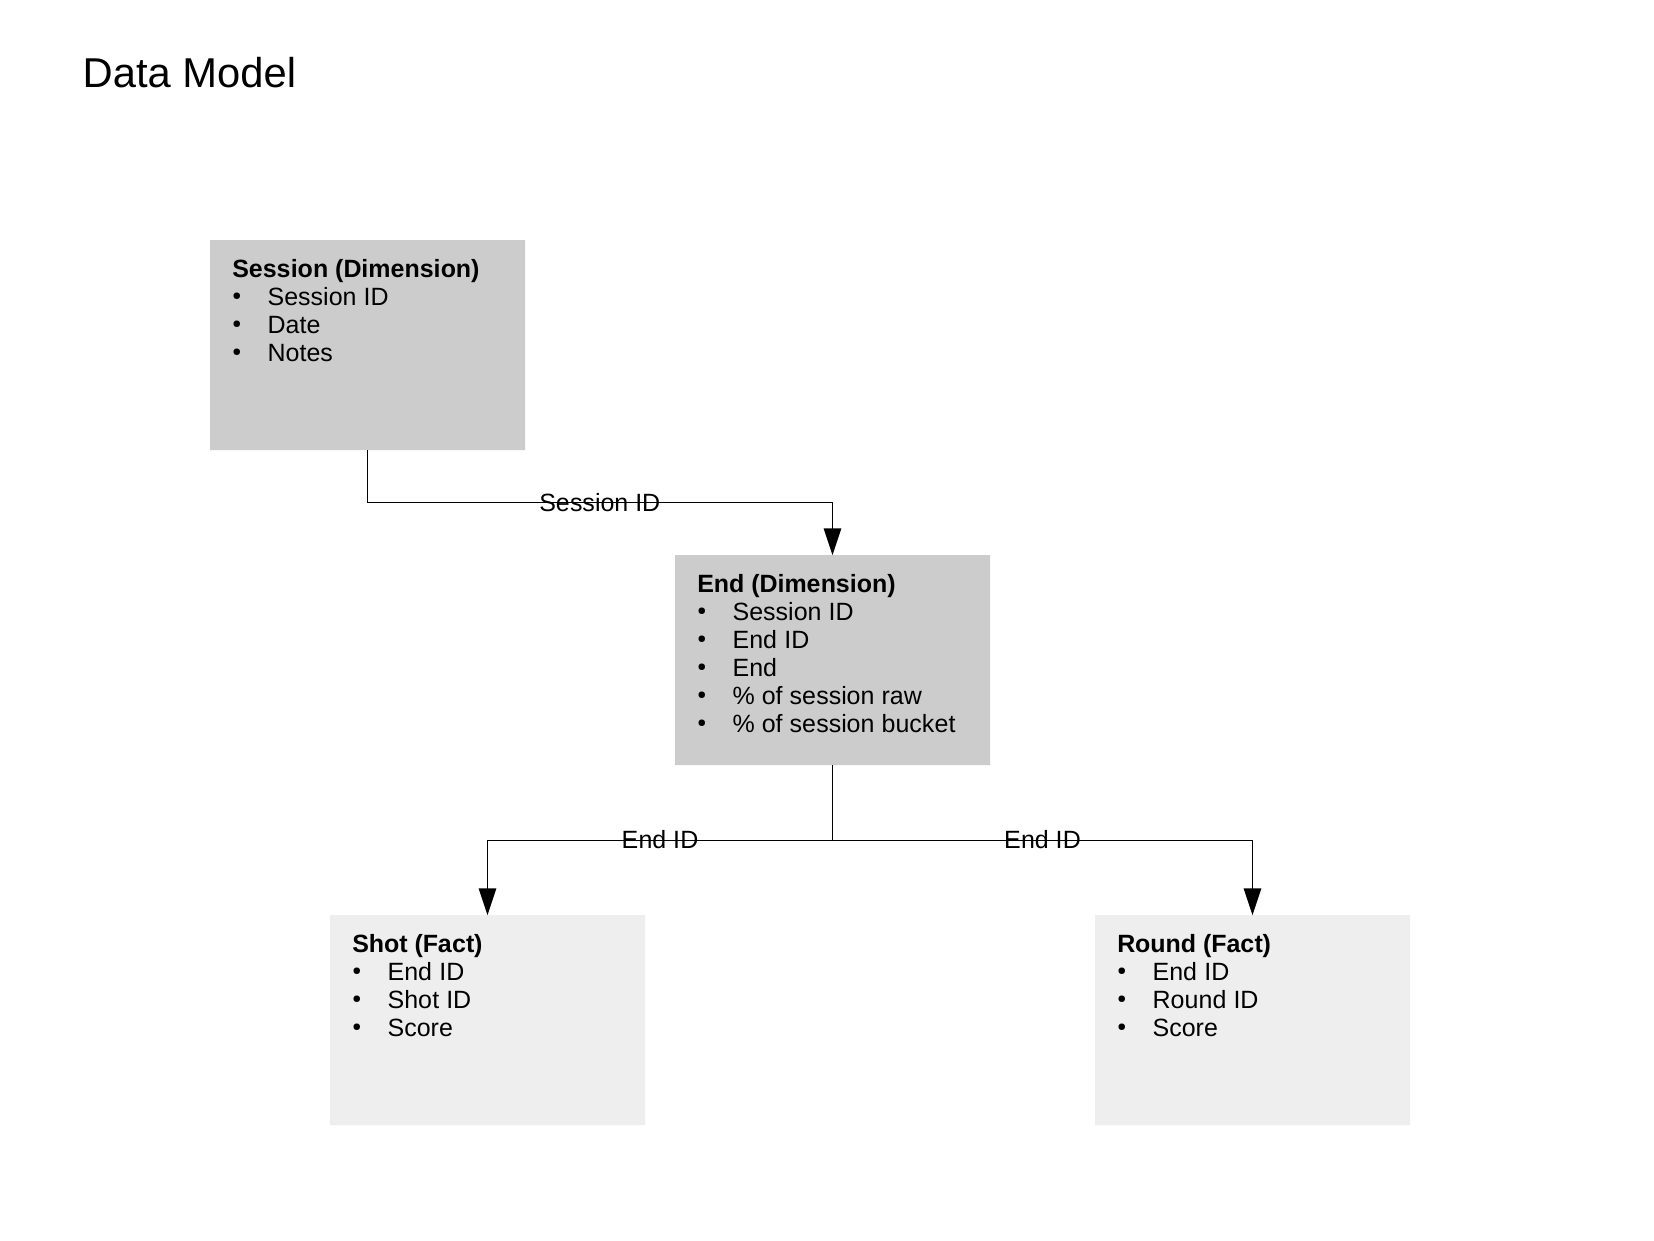

# Data Model
Session (Dimension)
Session ID
Date
Notes
End (Dimension)
Session ID
End ID
End
% of session raw
% of session bucket
Shot (Fact)
End ID
Shot ID
Score
Round (Fact)
End ID
Round ID
Score